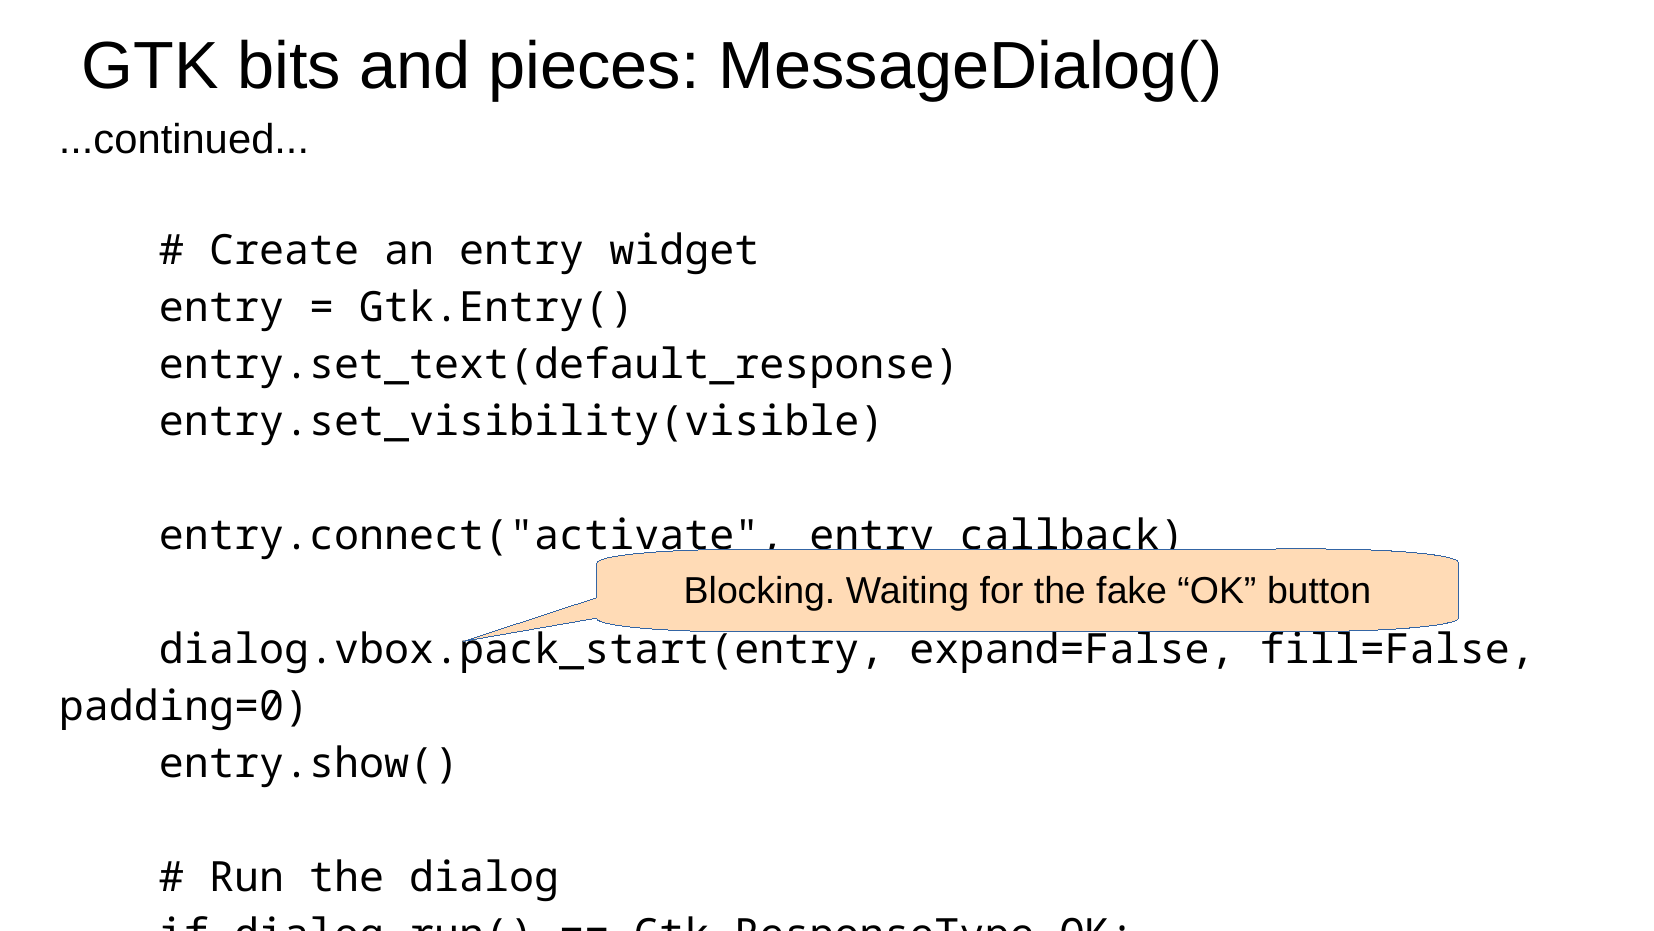

GTK bits and pieces: MessageDialog()
# ...continued...
 # Create an entry widget
 entry = Gtk.Entry()
 entry.set_text(default_response)
 entry.set_visibility(visible)
 entry.connect("activate", entry_callback)
 dialog.vbox.pack_start(entry, expand=False, fill=False, padding=0)
 entry.show()
 # Run the dialog
 if dialog.run() == Gtk.ResponseType.OK:
 text = entry.get_text()
 dialog.destroy()
 return text
Blocking. Waiting for the fake “OK” button